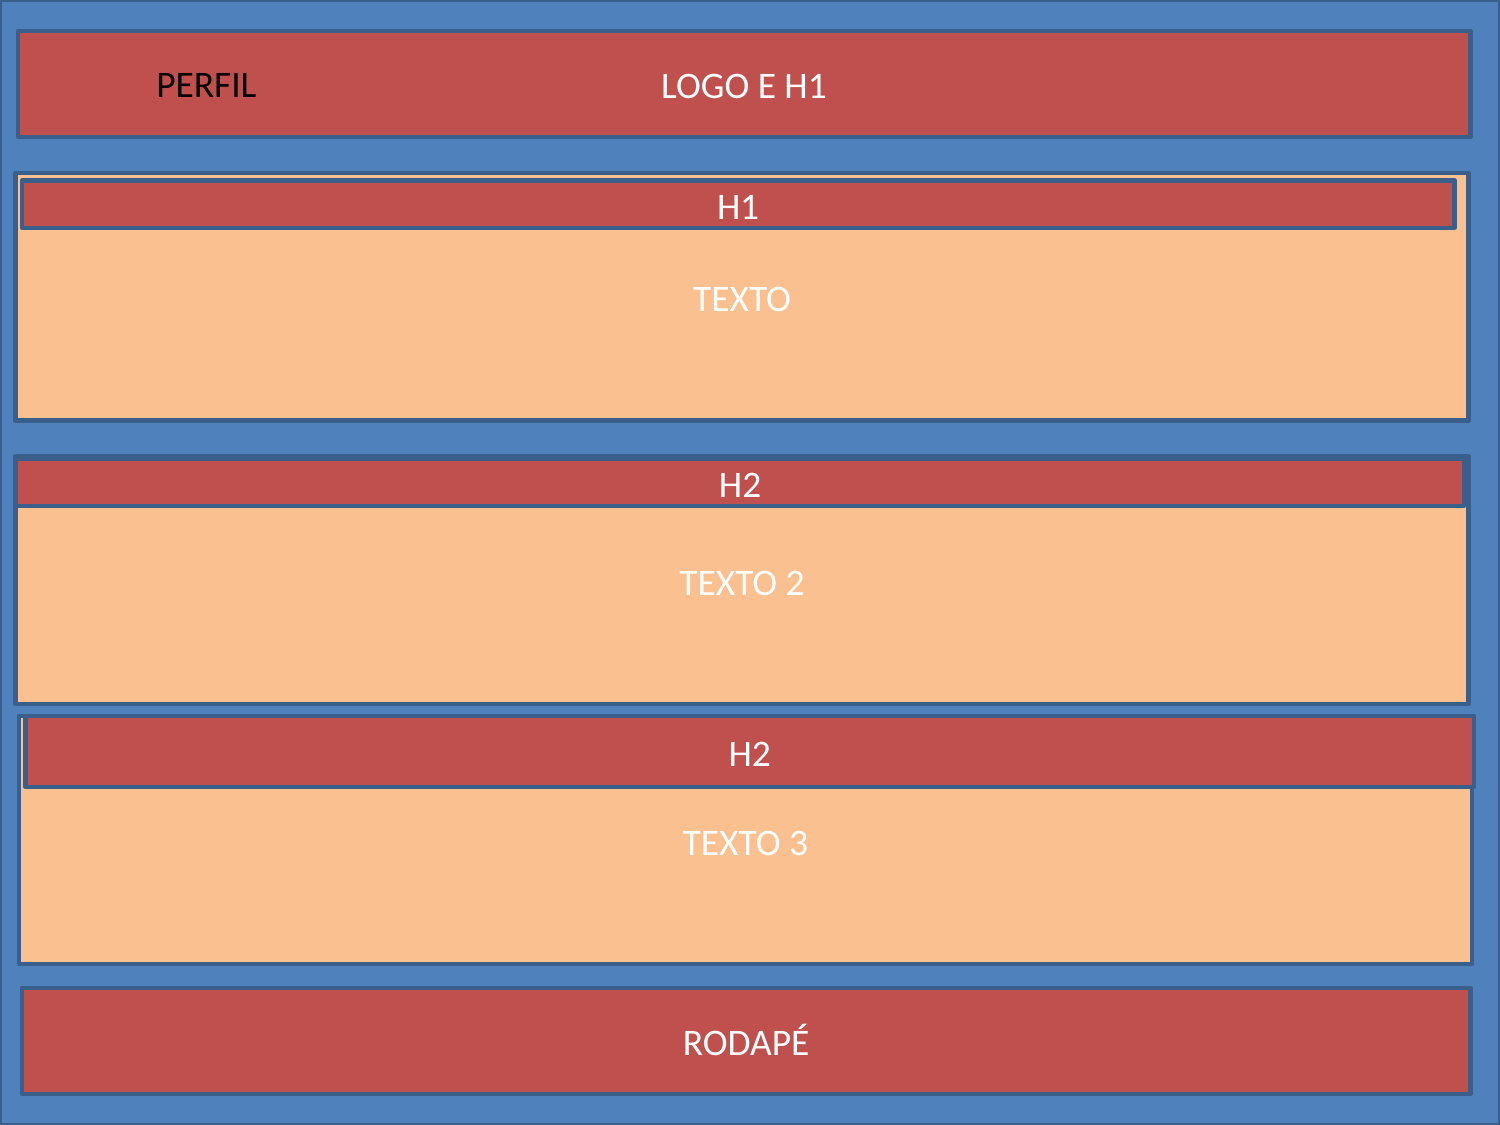

LOGO E H1
PERFIL
TEXTO
H1
TEXTO 2
H2
TEXTO 3
H2
RODAPÉ